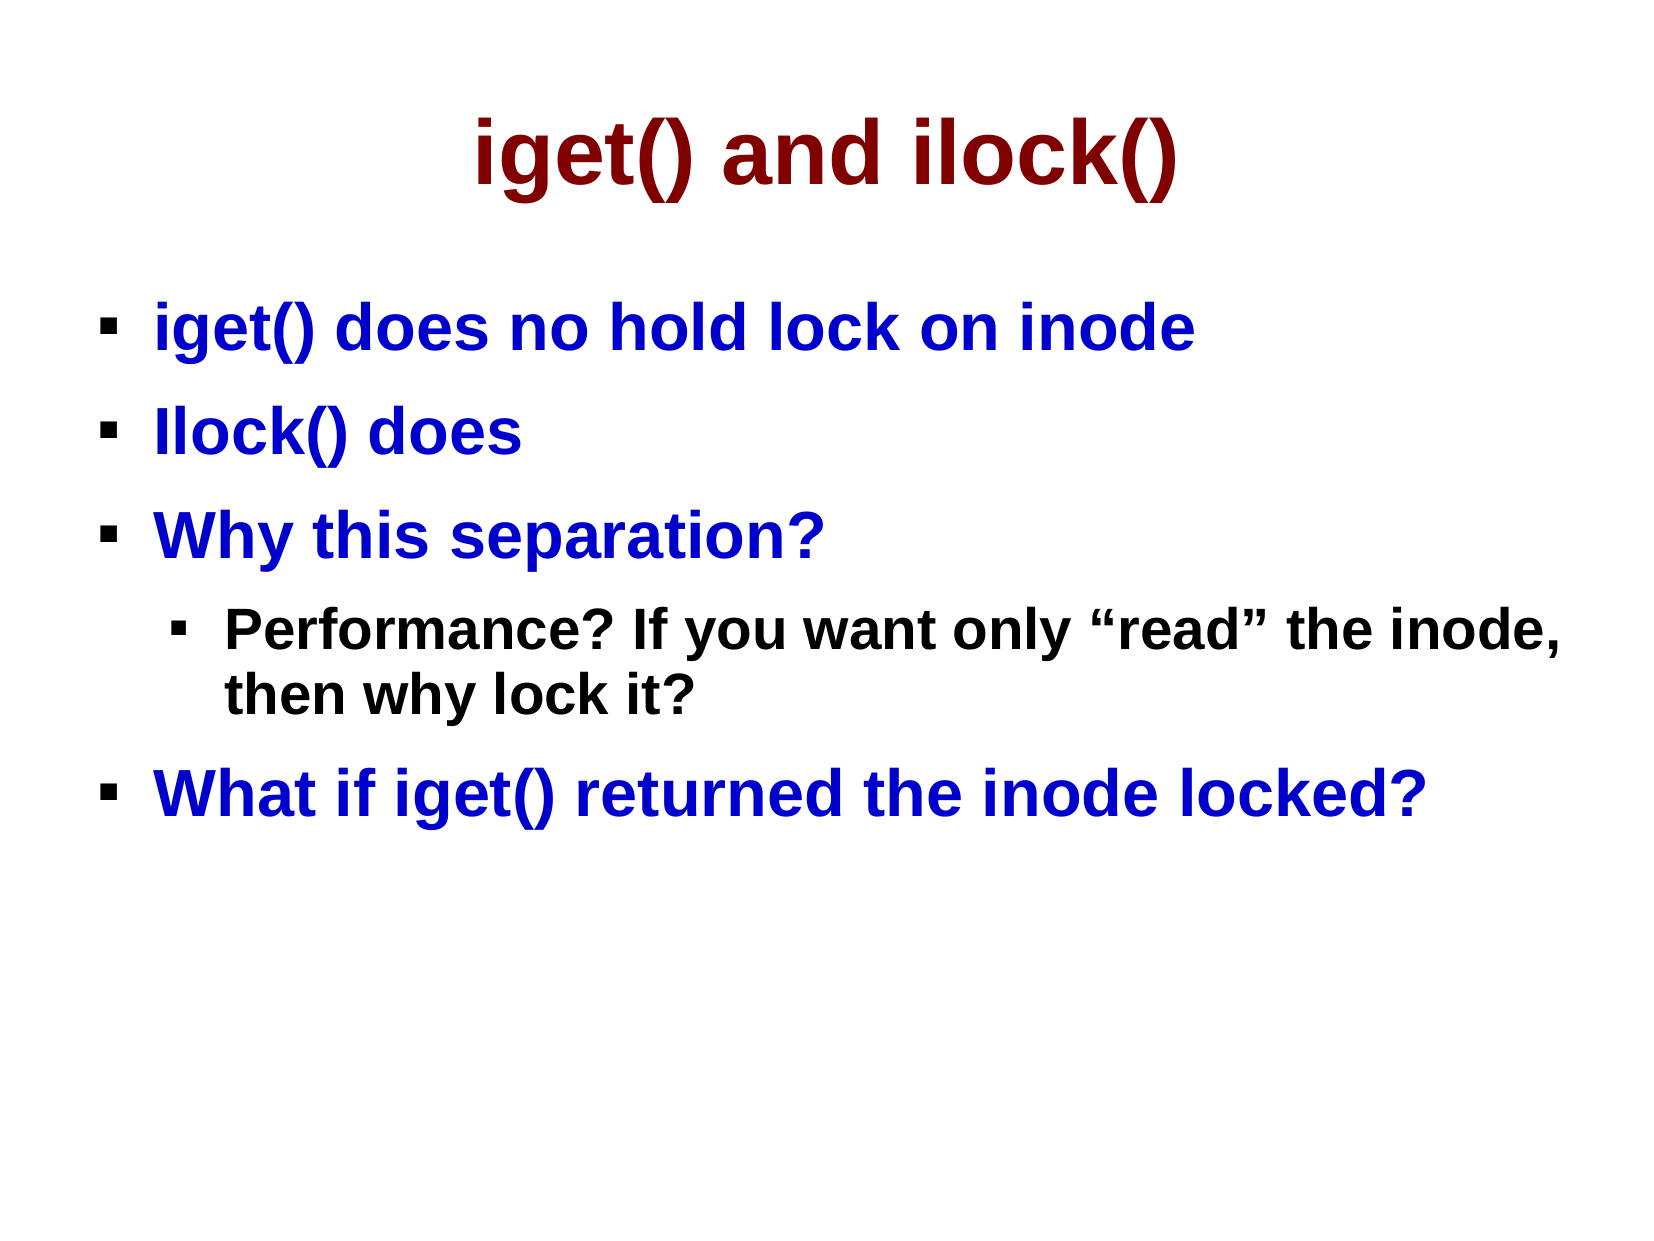

# iget() and ilock()
iget() does no hold lock on inode
Ilock() does
Why this separation?
Performance? If you want only “read” the inode, then why lock it?
What if iget() returned the inode locked?